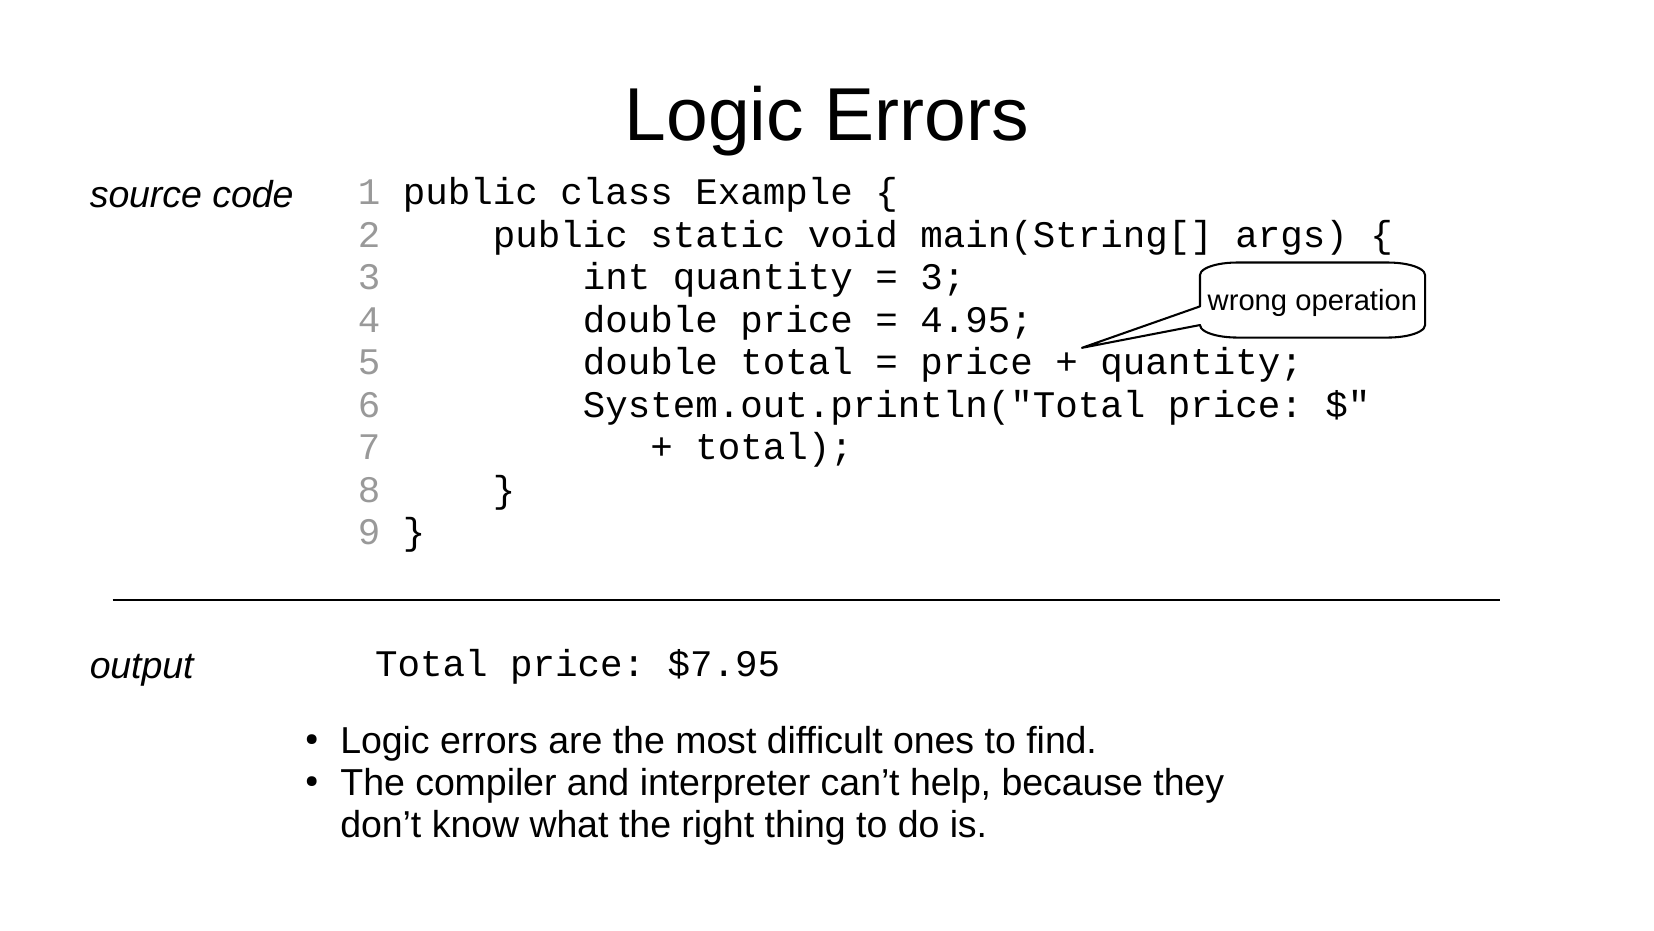

# Logic Errors
source code
1 public class Example {
2 public static void main(String[] args) {
3 int quantity = 3;
4 double price = 4.95;
5 double total = price + quantity;
6 System.out.println("Total price: $"
7 + total);
8 }
9 }
wrong operation
output
Total price: $7.95
Logic errors are the most difficult ones to find.
The compiler and interpreter can’t help, because they don’t know what the right thing to do is.